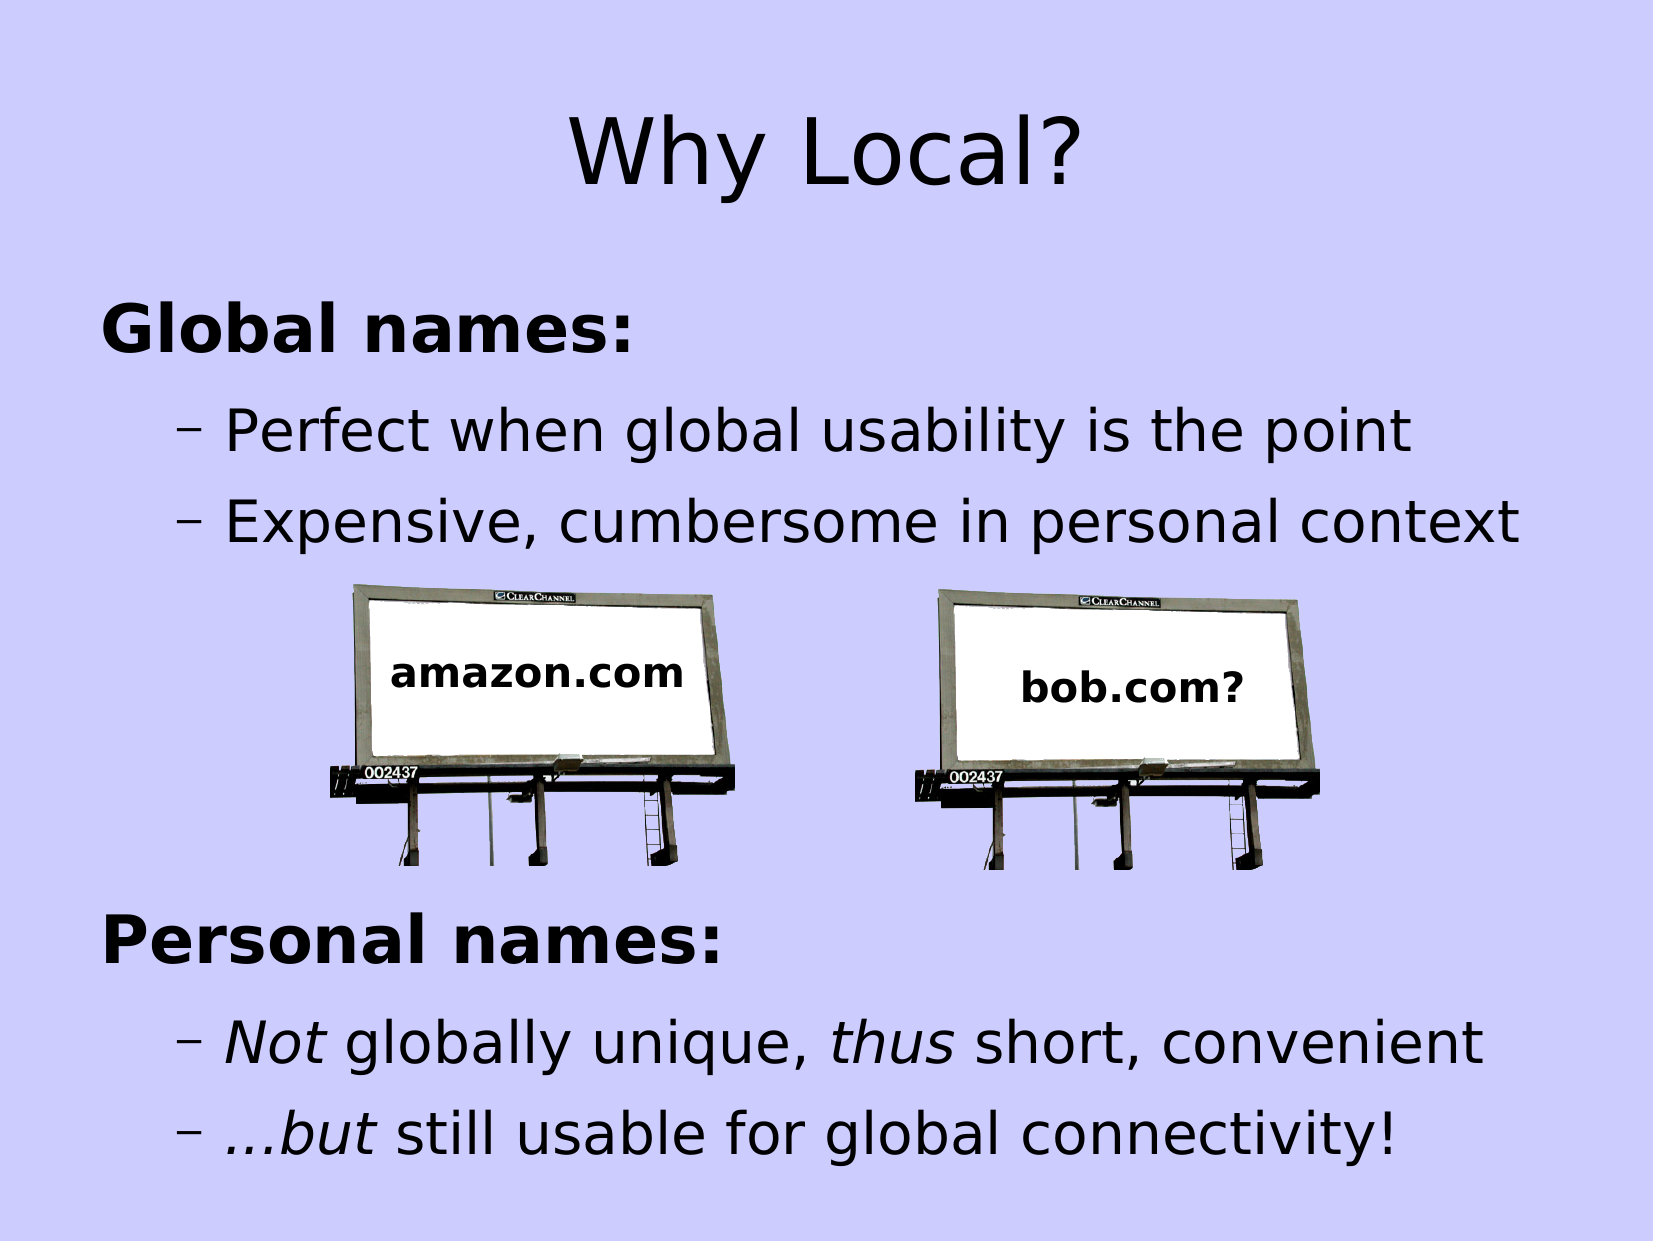

# Why Local?
Global names:
Perfect when global usability is the point
Expensive, cumbersome in personal context
Personal names:
Not globally unique, thus short, convenient
...but still usable for global connectivity!
amazon.com
bob.com?